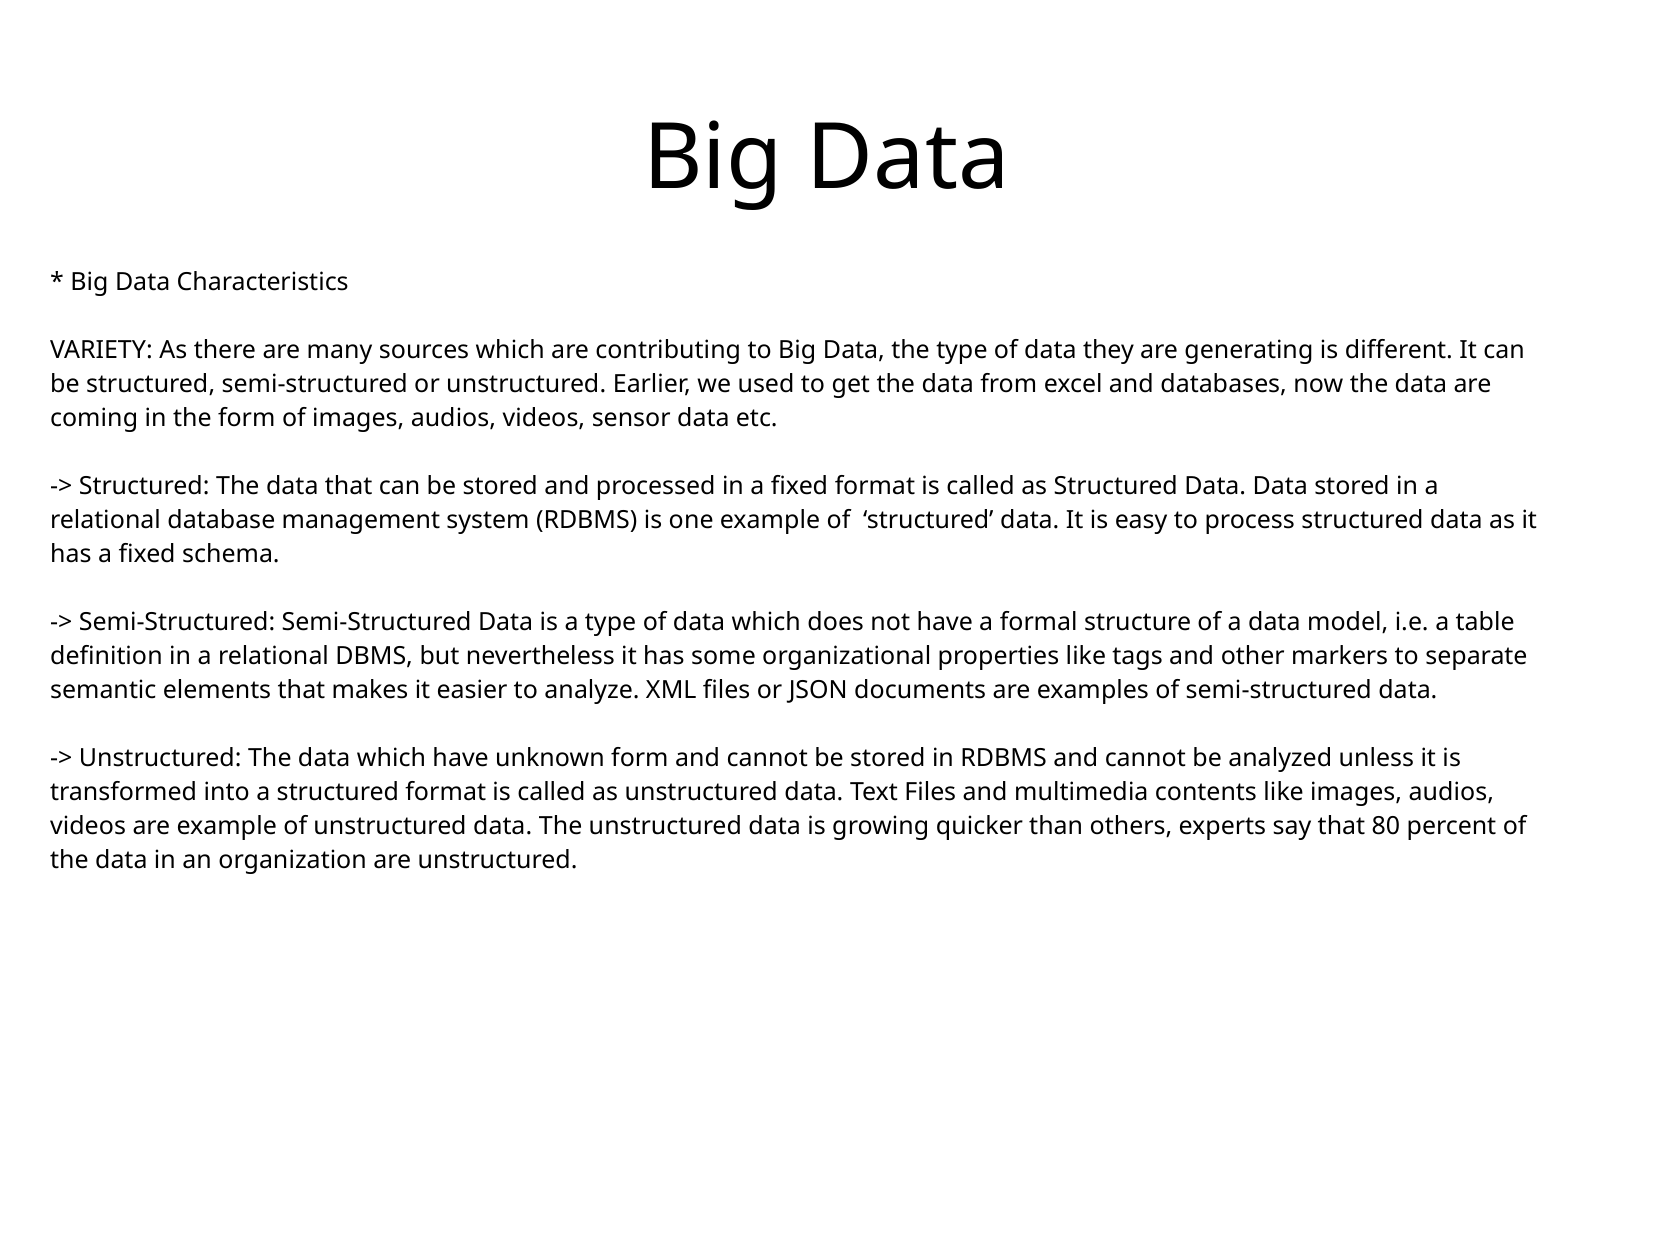

# Big Data
* Big Data Characteristics
VARIETY: As there are many sources which are contributing to Big Data, the type of data they are generating is different. It can be structured, semi-structured or unstructured. Earlier, we used to get the data from excel and databases, now the data are coming in the form of images, audios, videos, sensor data etc.
-> Structured: The data that can be stored and processed in a fixed format is called as Structured Data. Data stored in a relational database management system (RDBMS) is one example of ‘structured’ data. It is easy to process structured data as it has a fixed schema.
-> Semi-Structured: Semi-Structured Data is a type of data which does not have a formal structure of a data model, i.e. a table definition in a relational DBMS, but nevertheless it has some organizational properties like tags and other markers to separate semantic elements that makes it easier to analyze. XML files or JSON documents are examples of semi-structured data.
-> Unstructured: The data which have unknown form and cannot be stored in RDBMS and cannot be analyzed unless it is transformed into a structured format is called as unstructured data. Text Files and multimedia contents like images, audios, videos are example of unstructured data. The unstructured data is growing quicker than others, experts say that 80 percent of the data in an organization are unstructured.